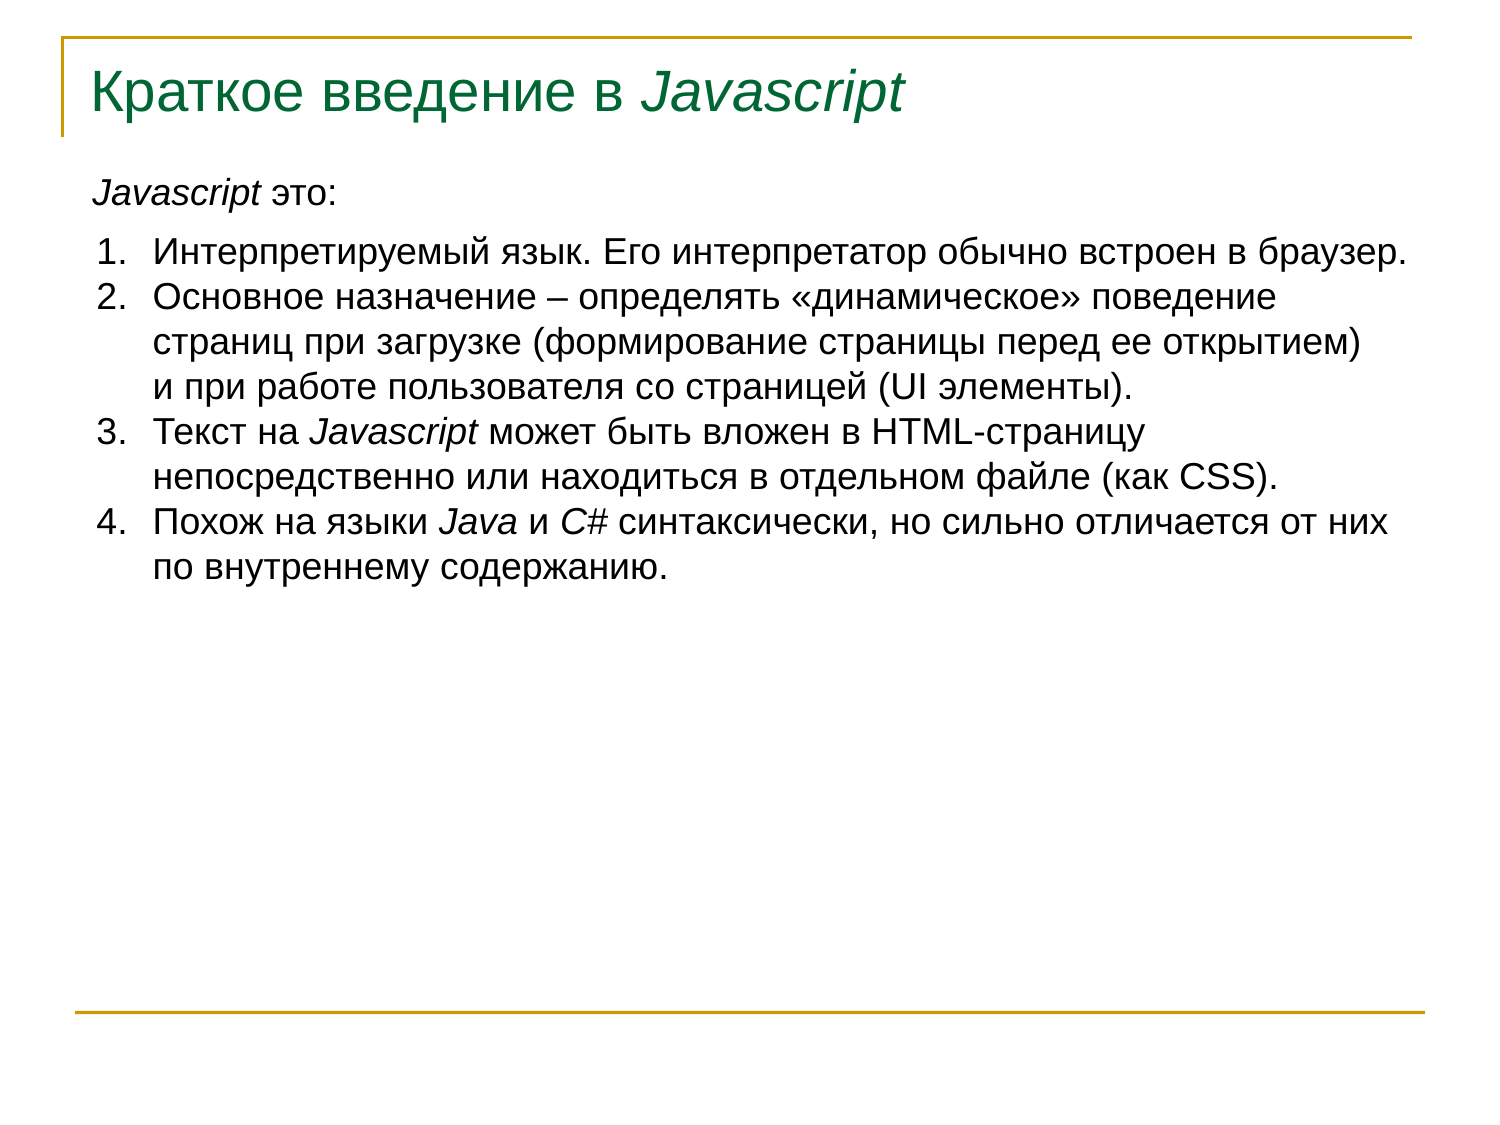

# Краткое введение в Javascript
Javascript это:
Интерпретируемый язык. Его интерпретатор обычно встроен в браузер.
Основное назначение – определять «динамическое» поведение
страниц при загрузке (формирование страницы перед ее открытием)
и при работе пользователя со страницей (UI элементы).
Текст на Javascript может быть вложен в HTML-страницу
непосредственно или находиться в отдельном файле (как CSS).
Похож на языки Java и C# синтаксически, но сильно отличается от них
по внутреннему содержанию.